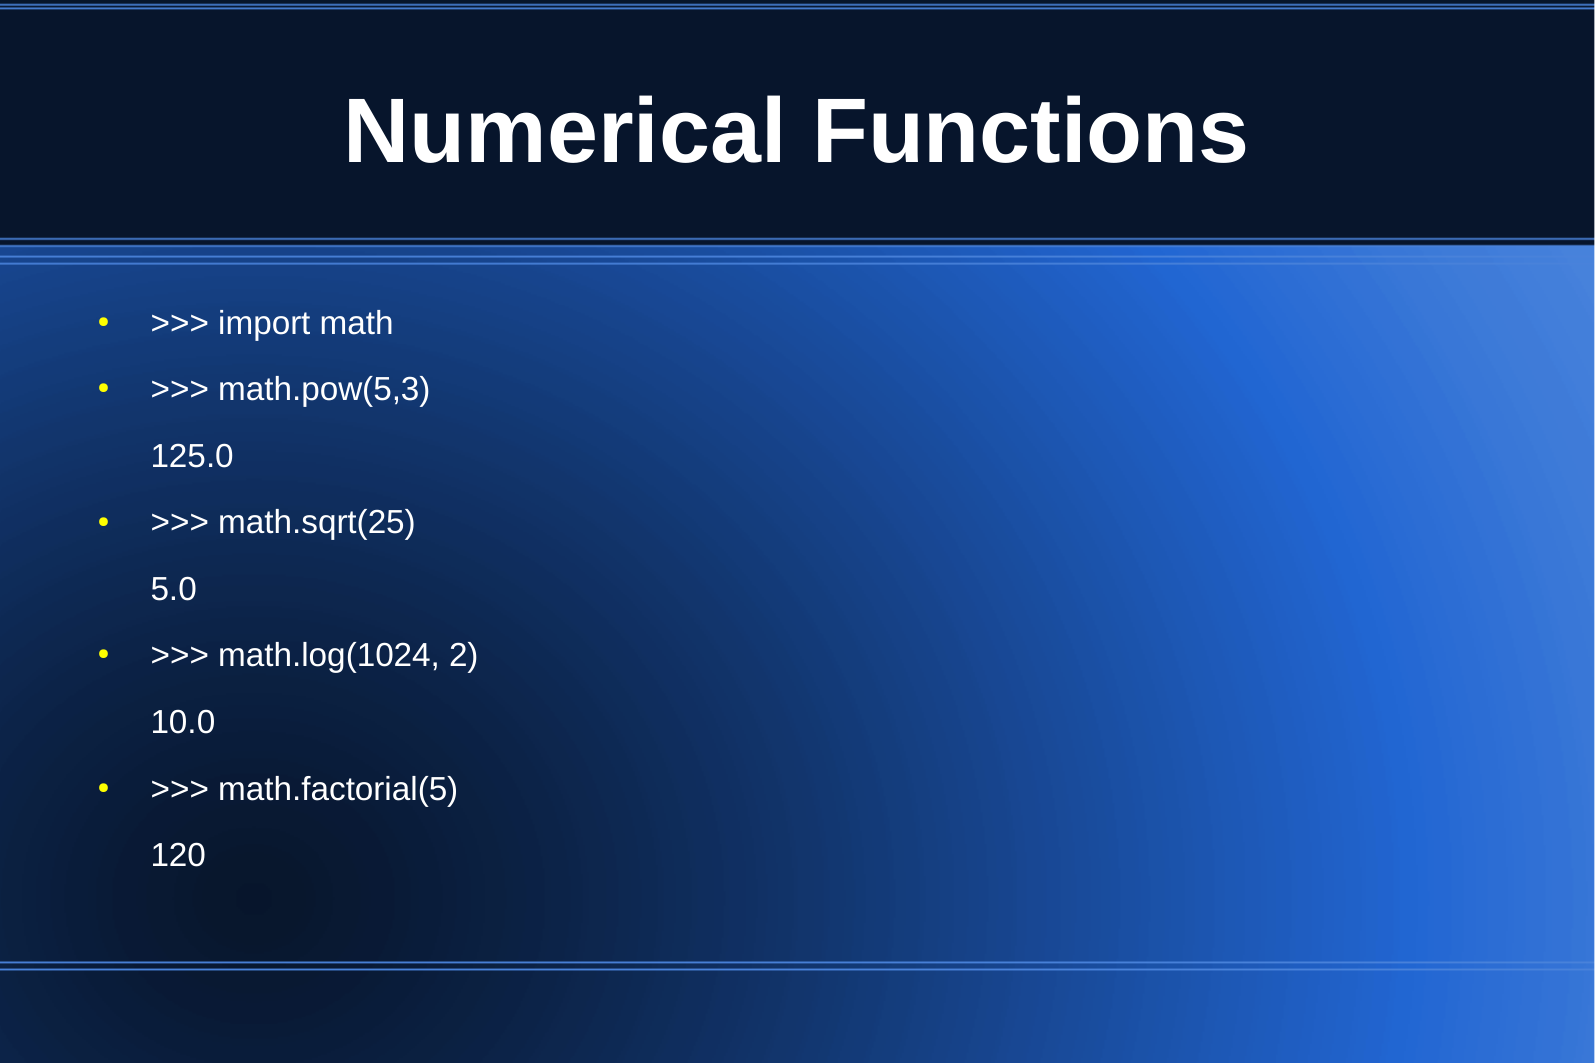

# Numerical Functions
>>> import math
>>> math.pow(5,3)
125.0
>>> math.sqrt(25)
5.0
>>> math.log(1024, 2)
10.0
>>> math.factorial(5)
120